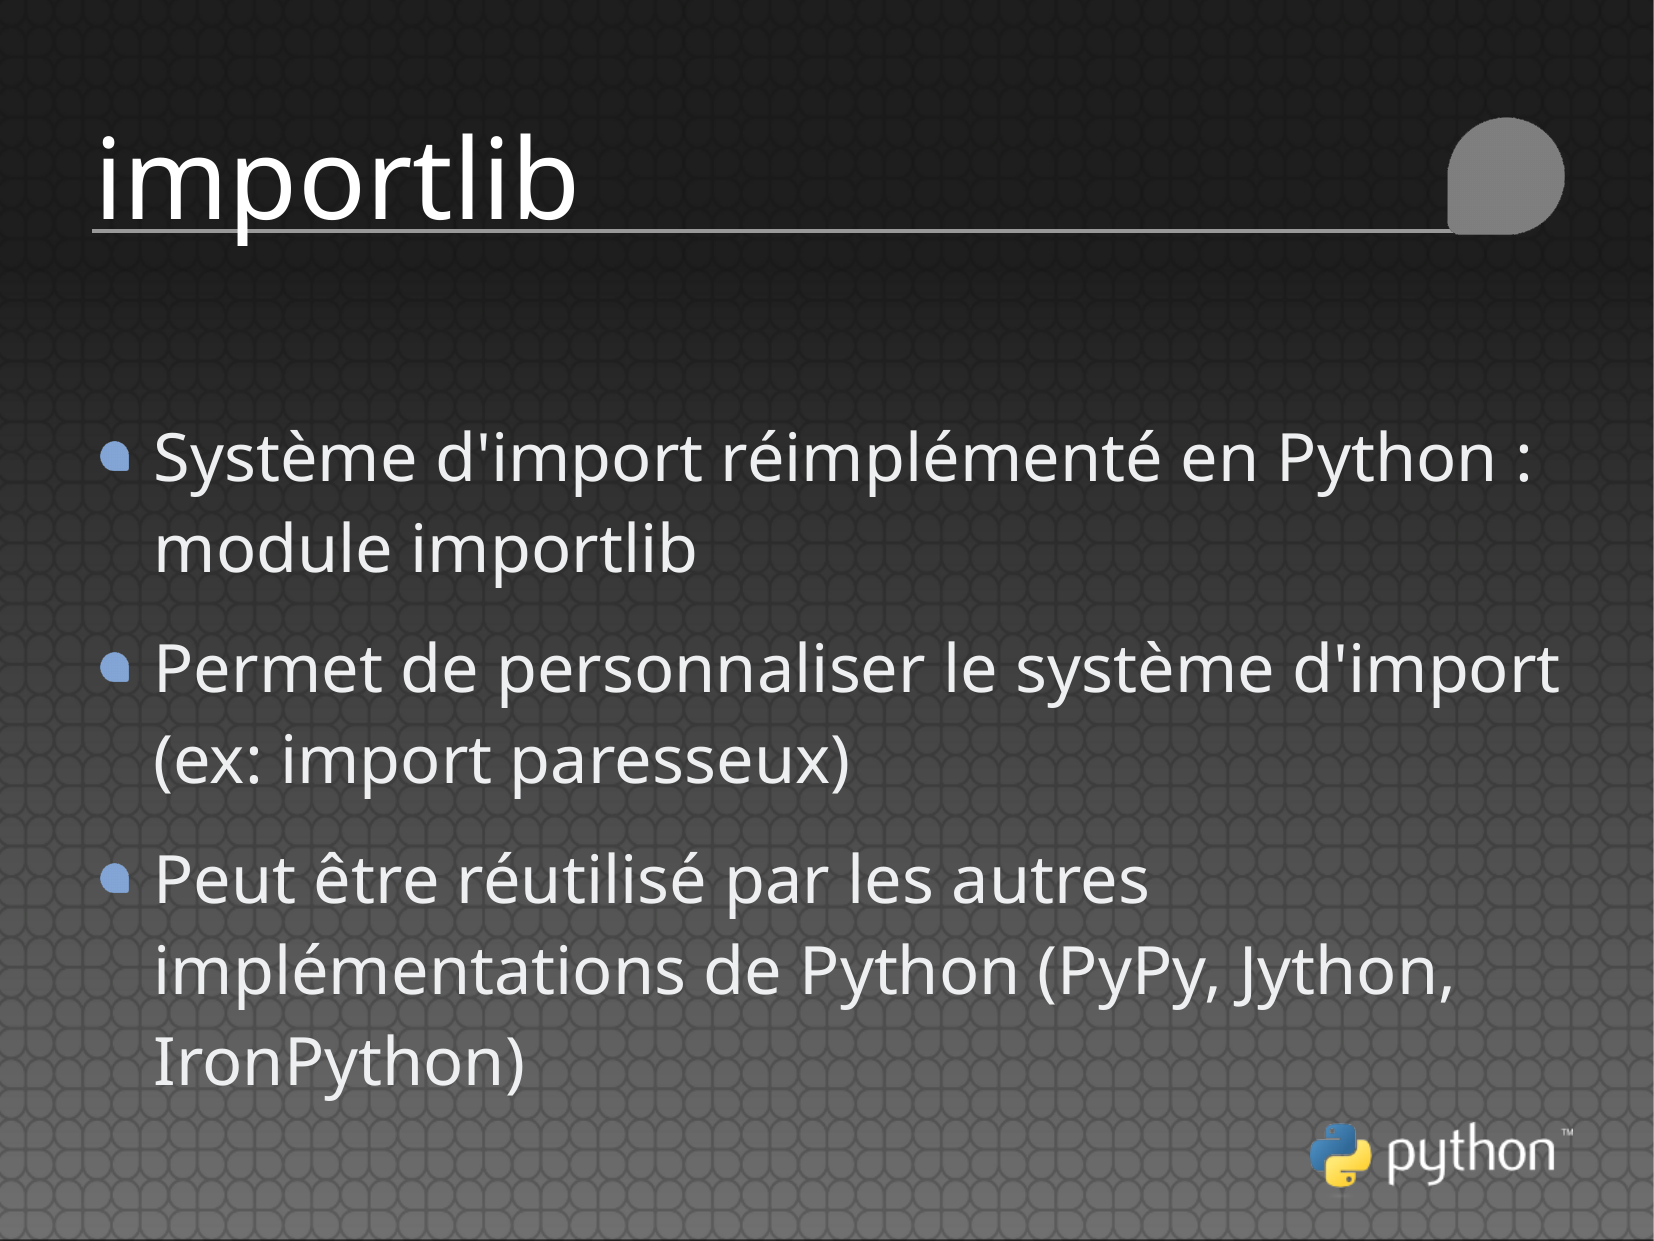

importlib
# Système d'import réimplémenté en Python : module importlib
Permet de personnaliser le système d'import (ex: import paresseux)
Peut être réutilisé par les autres implémentations de Python (PyPy, Jython, IronPython)